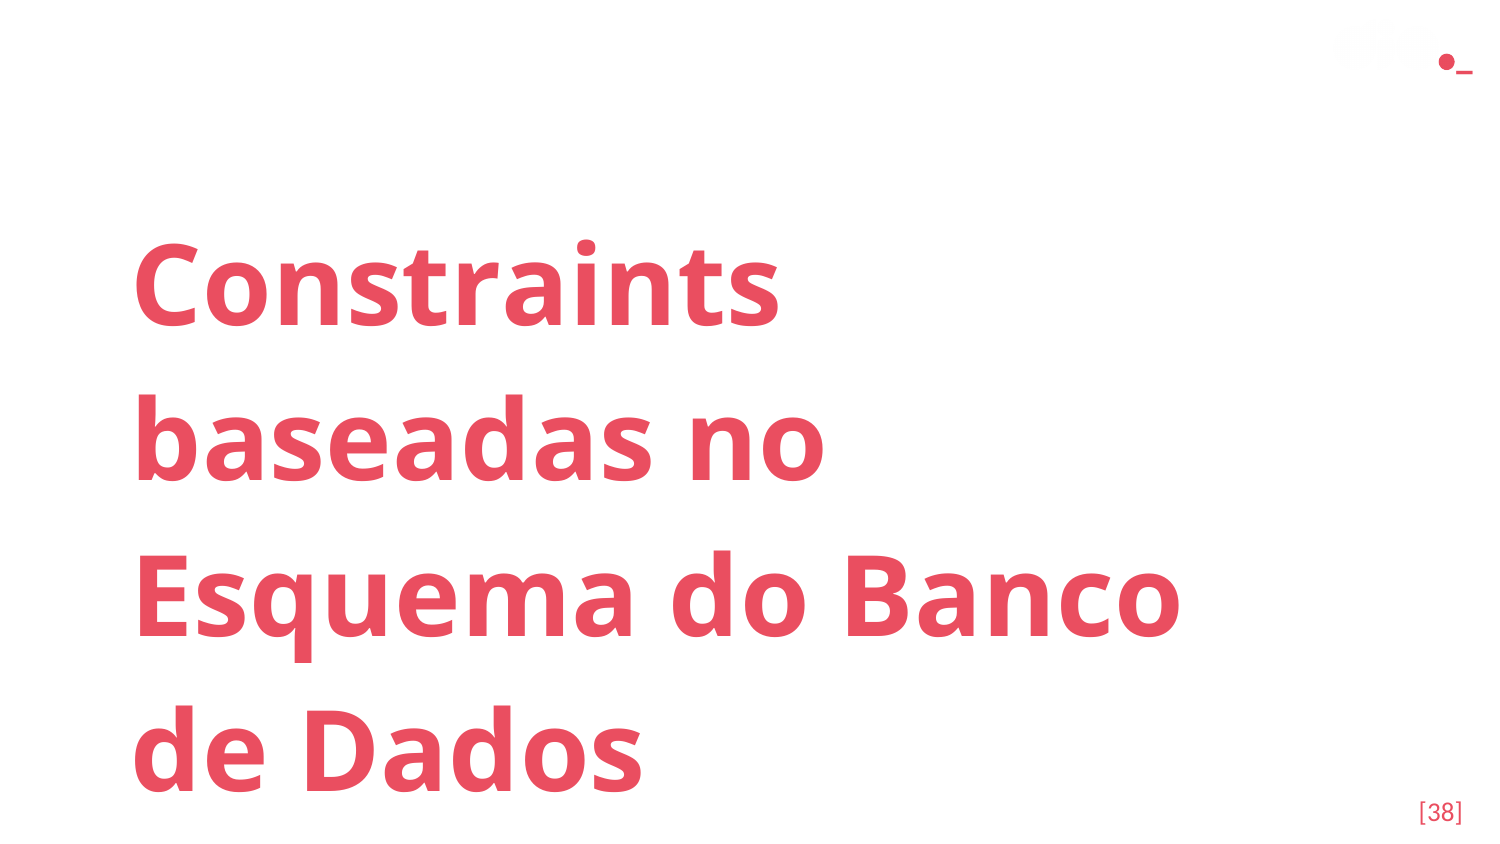

Constraints baseadas no Esquema do Banco de Dados